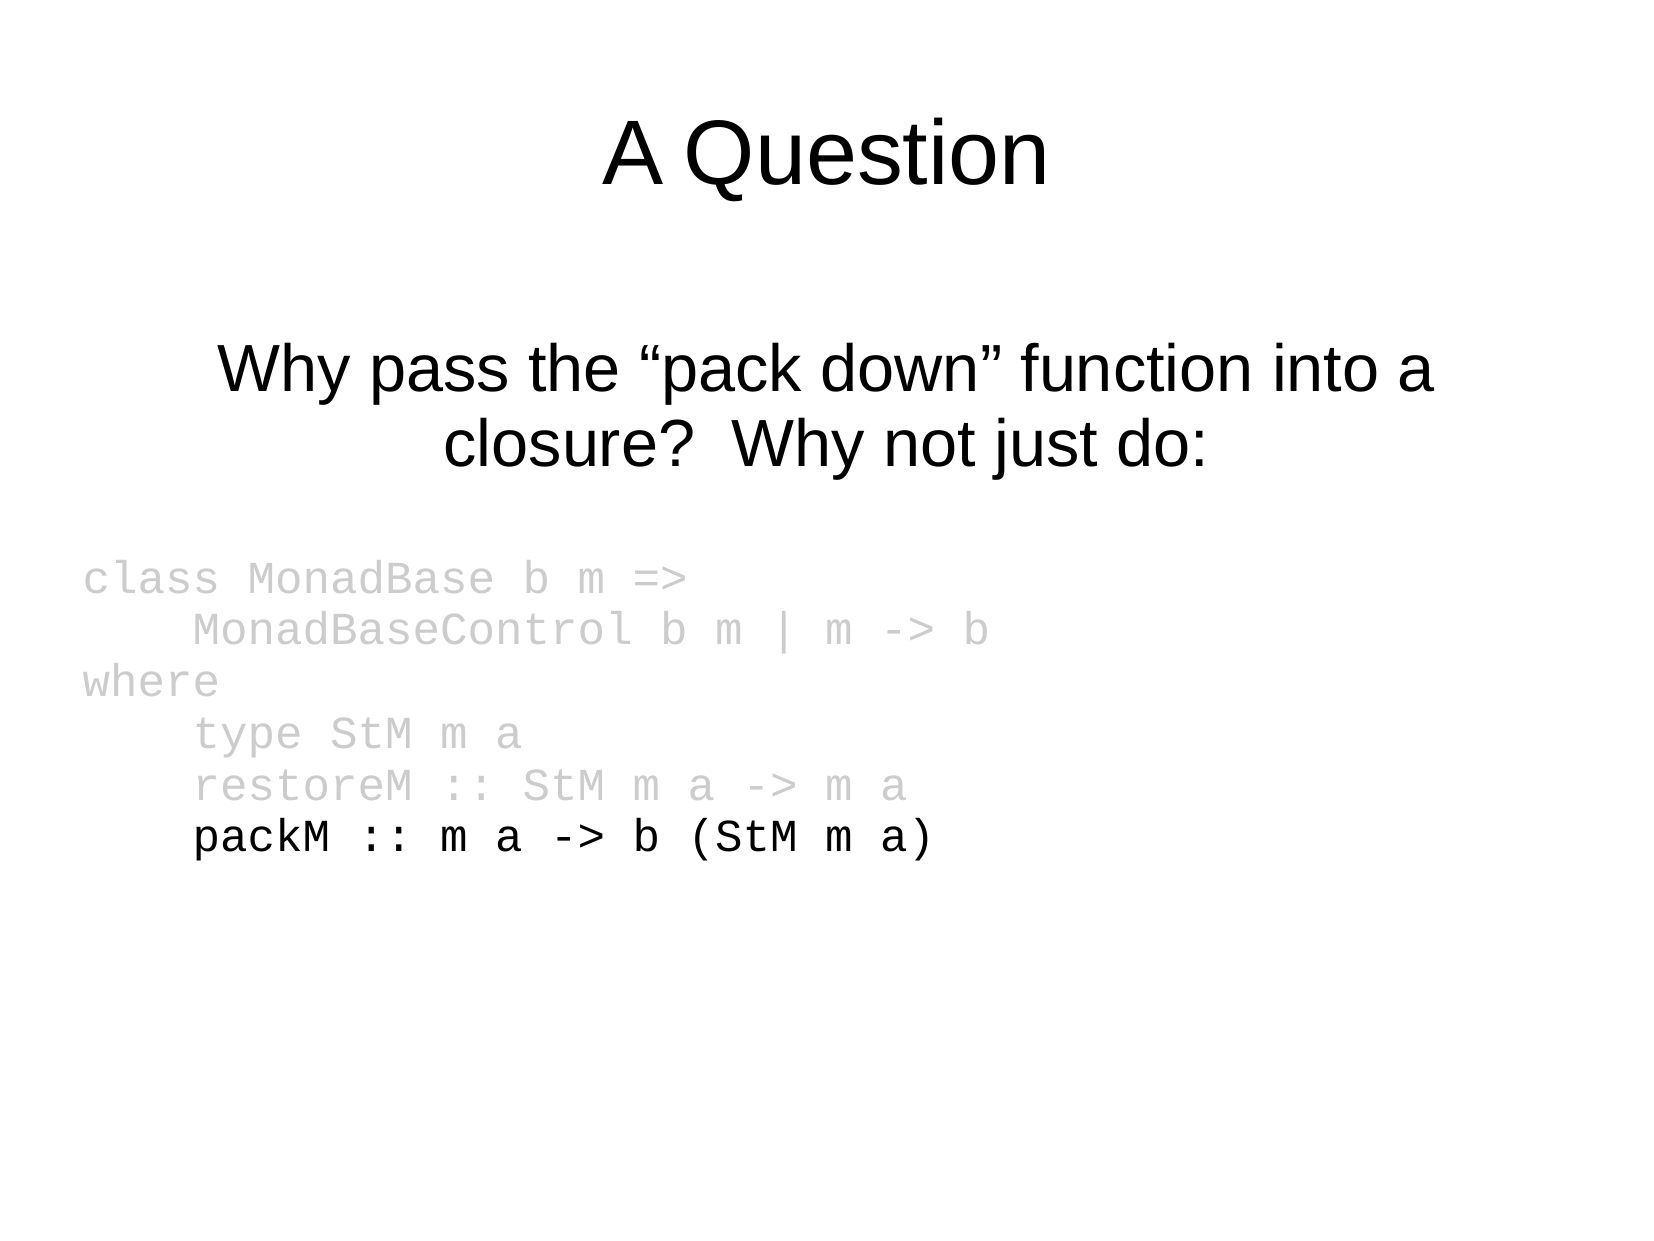

# A Question
Why pass the “pack down” function into a closure? Why not just do:
class MonadBase b m =>
 MonadBaseControl b m | m -> b
where
 type StM m a
 restoreM :: StM m a -> m a
 packM :: m a -> b (StM m a)